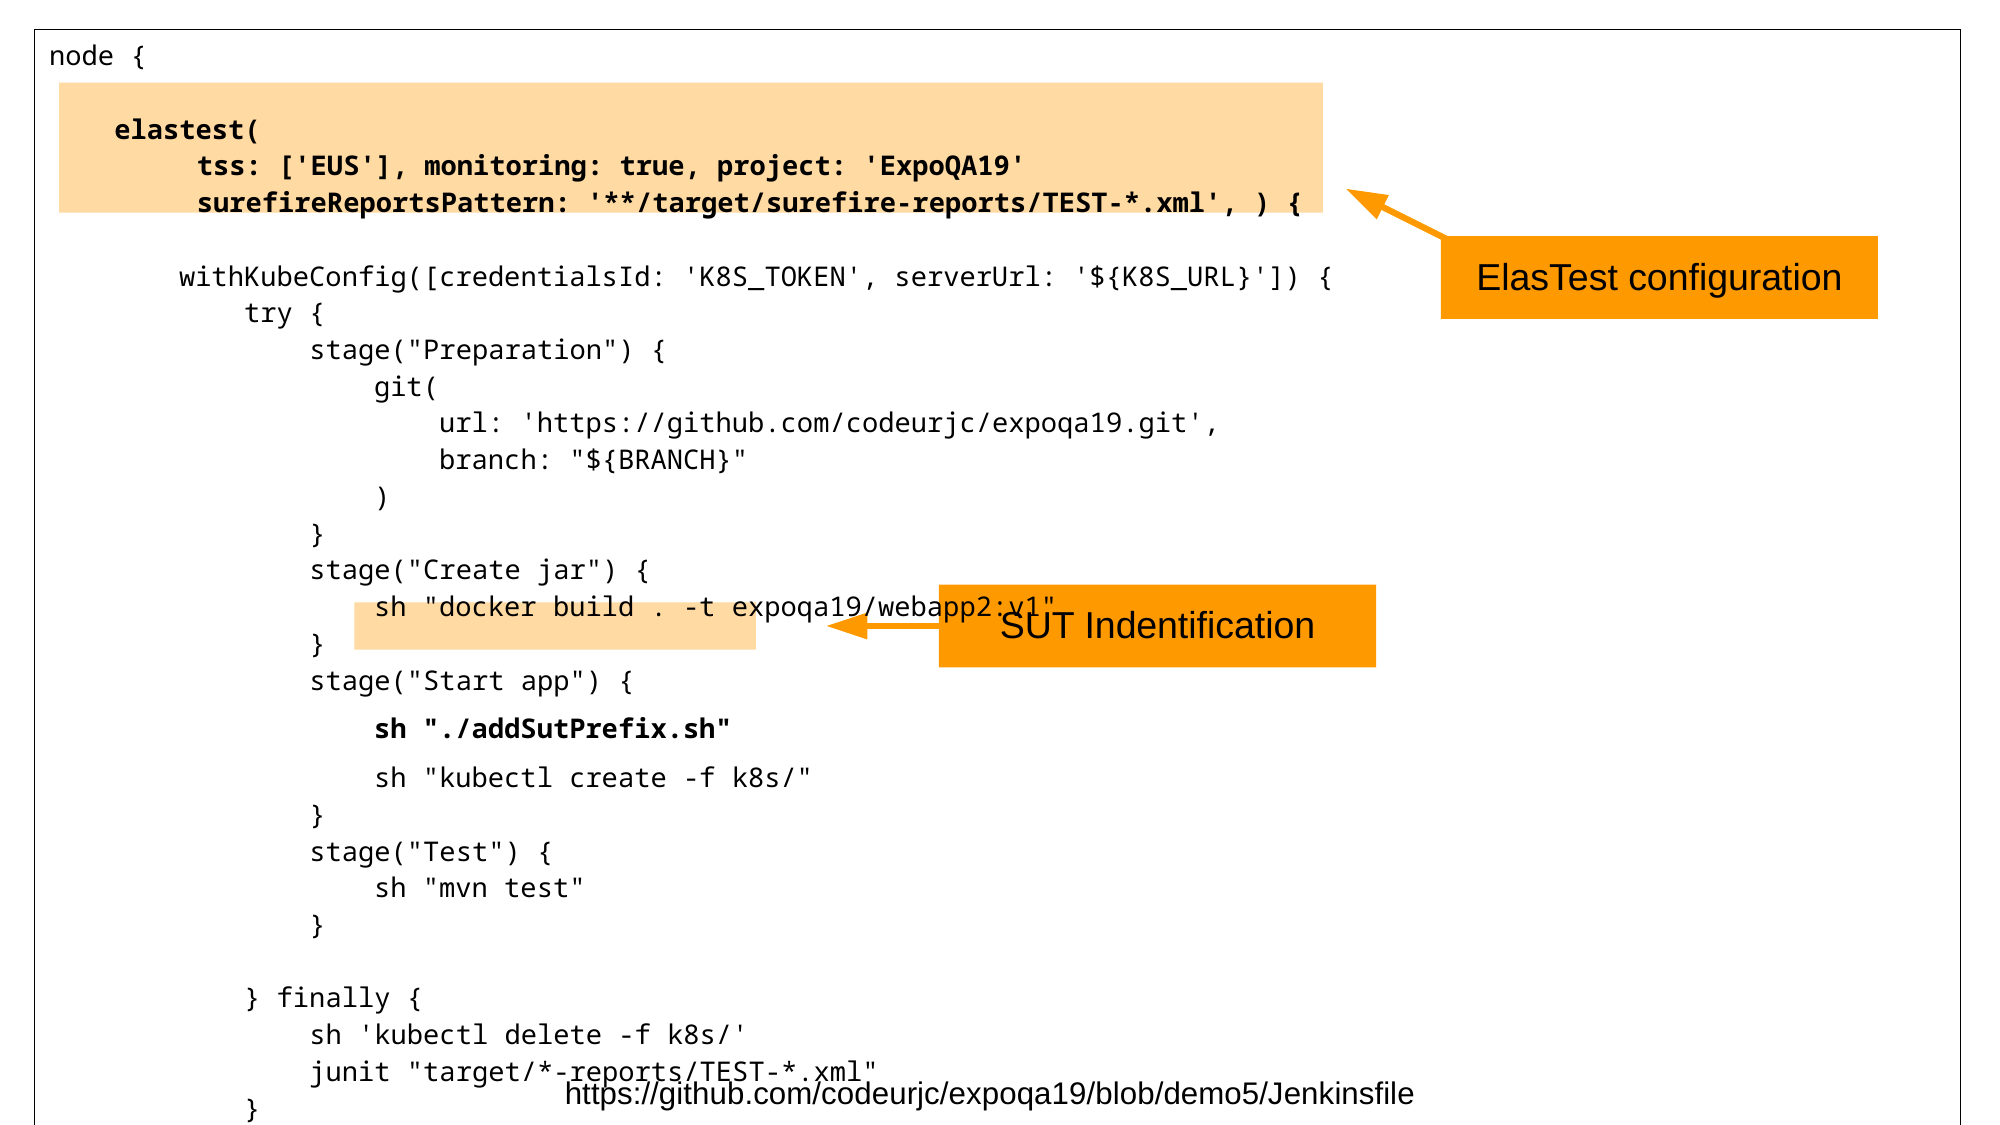

node {
 elastest(
		tss: ['EUS'], monitoring: true, project: 'ExpoQA19'
		surefireReportsPattern: '**/target/surefire-reports/TEST-*.xml', ) {
 withKubeConfig([credentialsId: 'K8S_TOKEN', serverUrl: '${K8S_URL}']) {
 try {
 stage("Preparation") {
 git(
 url: 'https://github.com/codeurjc/expoqa19.git',
 branch: "${BRANCH}"
 )
 }
 stage("Create jar") {
 sh "docker build . -t expoqa19/webapp2:v1"
 }
 stage("Start app") {
 sh "./addSutPrefix.sh"
 sh "kubectl create -f k8s/"
 }
 stage("Test") {
 sh "mvn test"
 }
 } finally {
 sh 'kubectl delete -f k8s/'
 junit "target/*-reports/TEST-*.xml"
 }
 }
 }
}
ElasTest configuration
SUT Indentification
https://github.com/codeurjc/expoqa19/blob/demo5/Jenkinsfile